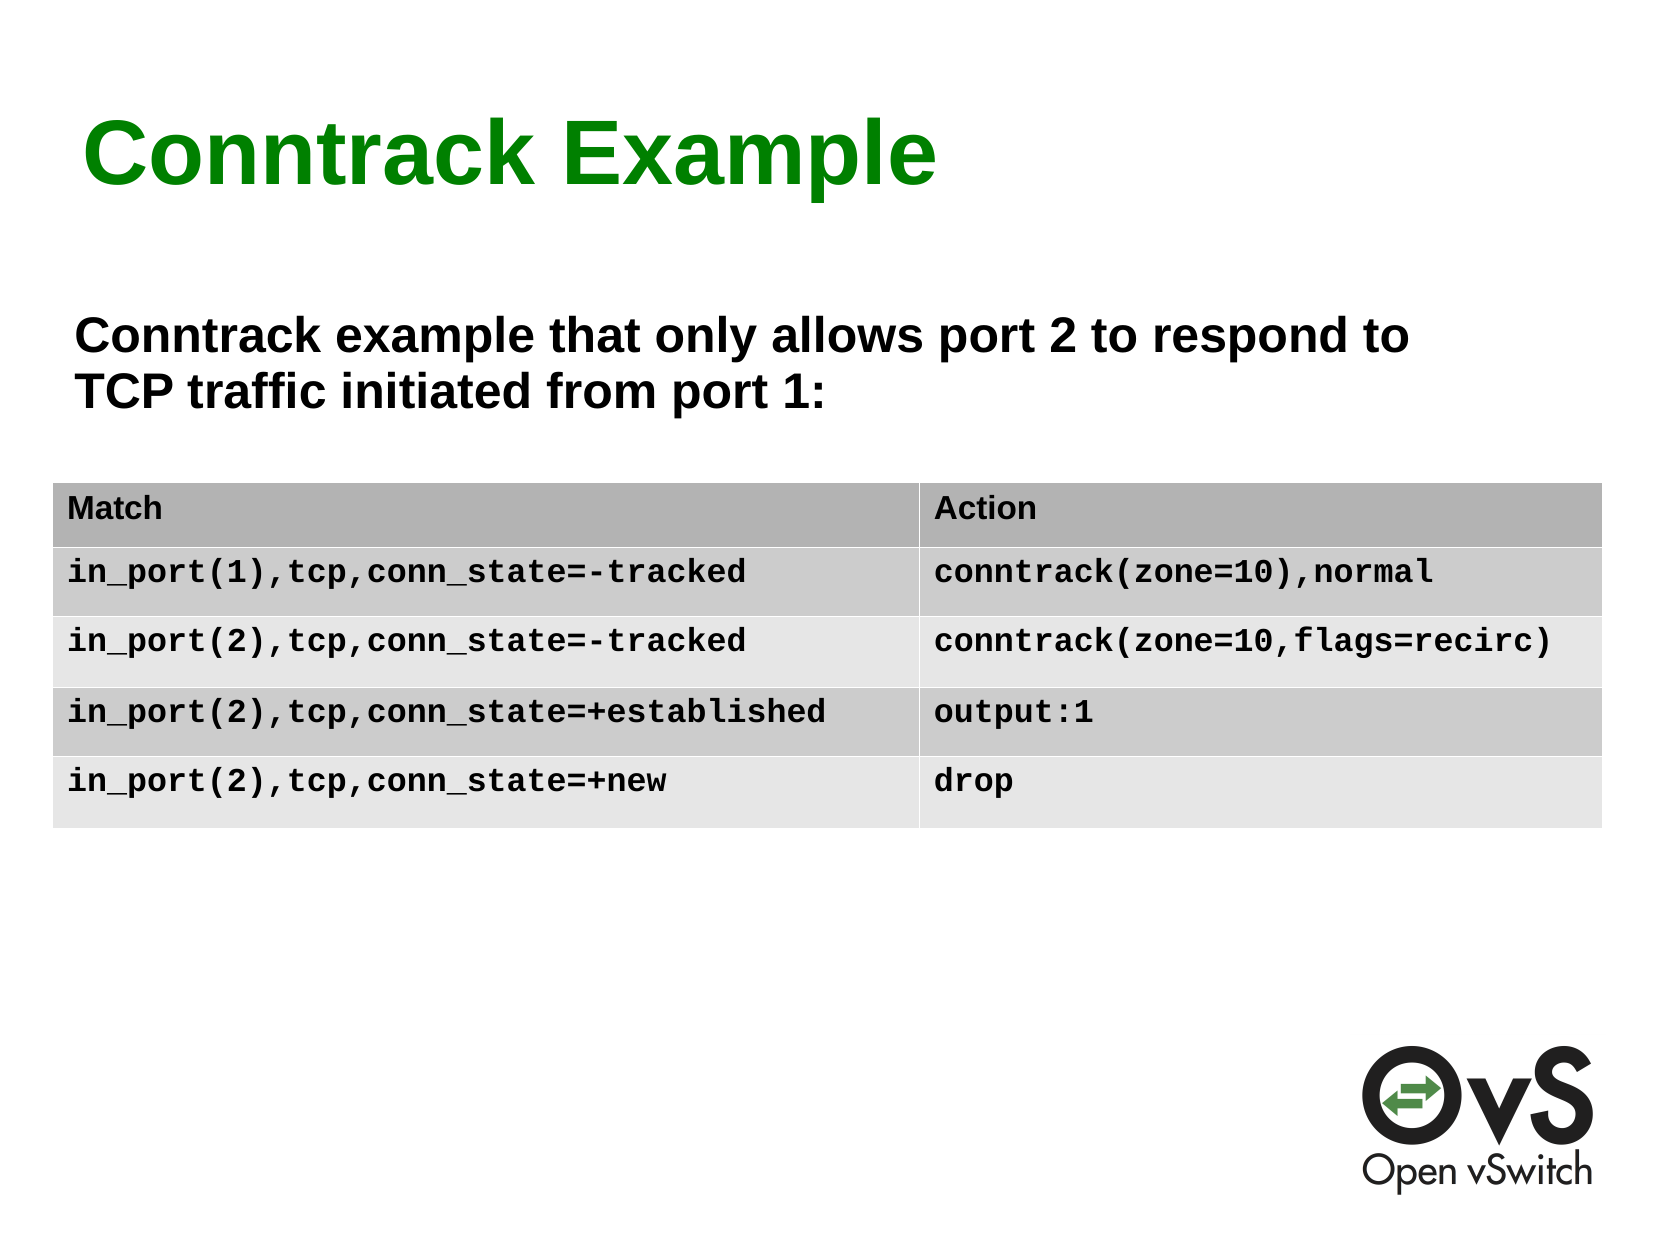

# Conntrack Example
Conntrack example that only allows port 2 to respond to TCP traffic initiated from port 1:
| Match | Action |
| --- | --- |
| in\_port(1),tcp,conn\_state=-tracked | conntrack(zone=10),normal |
| in\_port(2),tcp,conn\_state=-tracked | conntrack(zone=10,flags=recirc) |
| in\_port(2),tcp,conn\_state=+established | output:1 |
| in\_port(2),tcp,conn\_state=+new | drop |